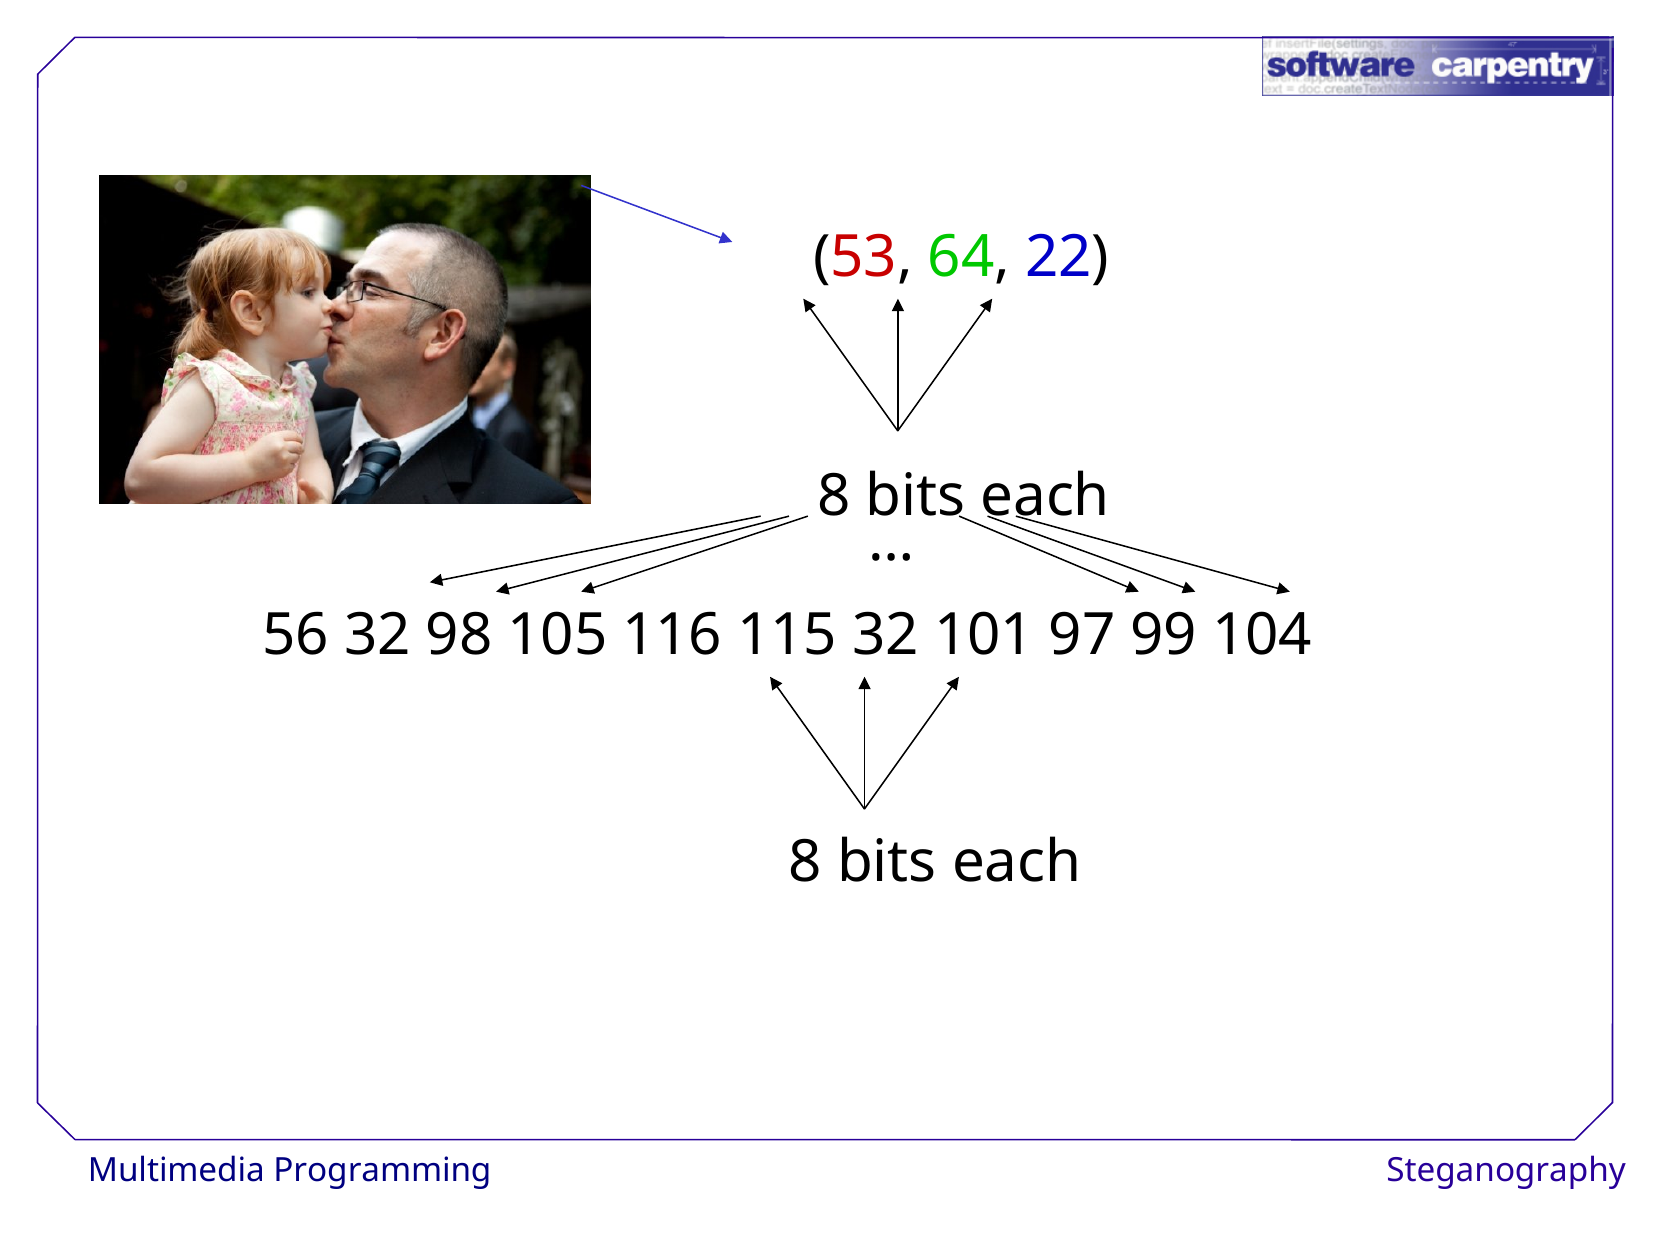

(53, 64, 22)
8 bits each
…
56 32 98 105 116 115 32 101 97 99 104
8 bits each